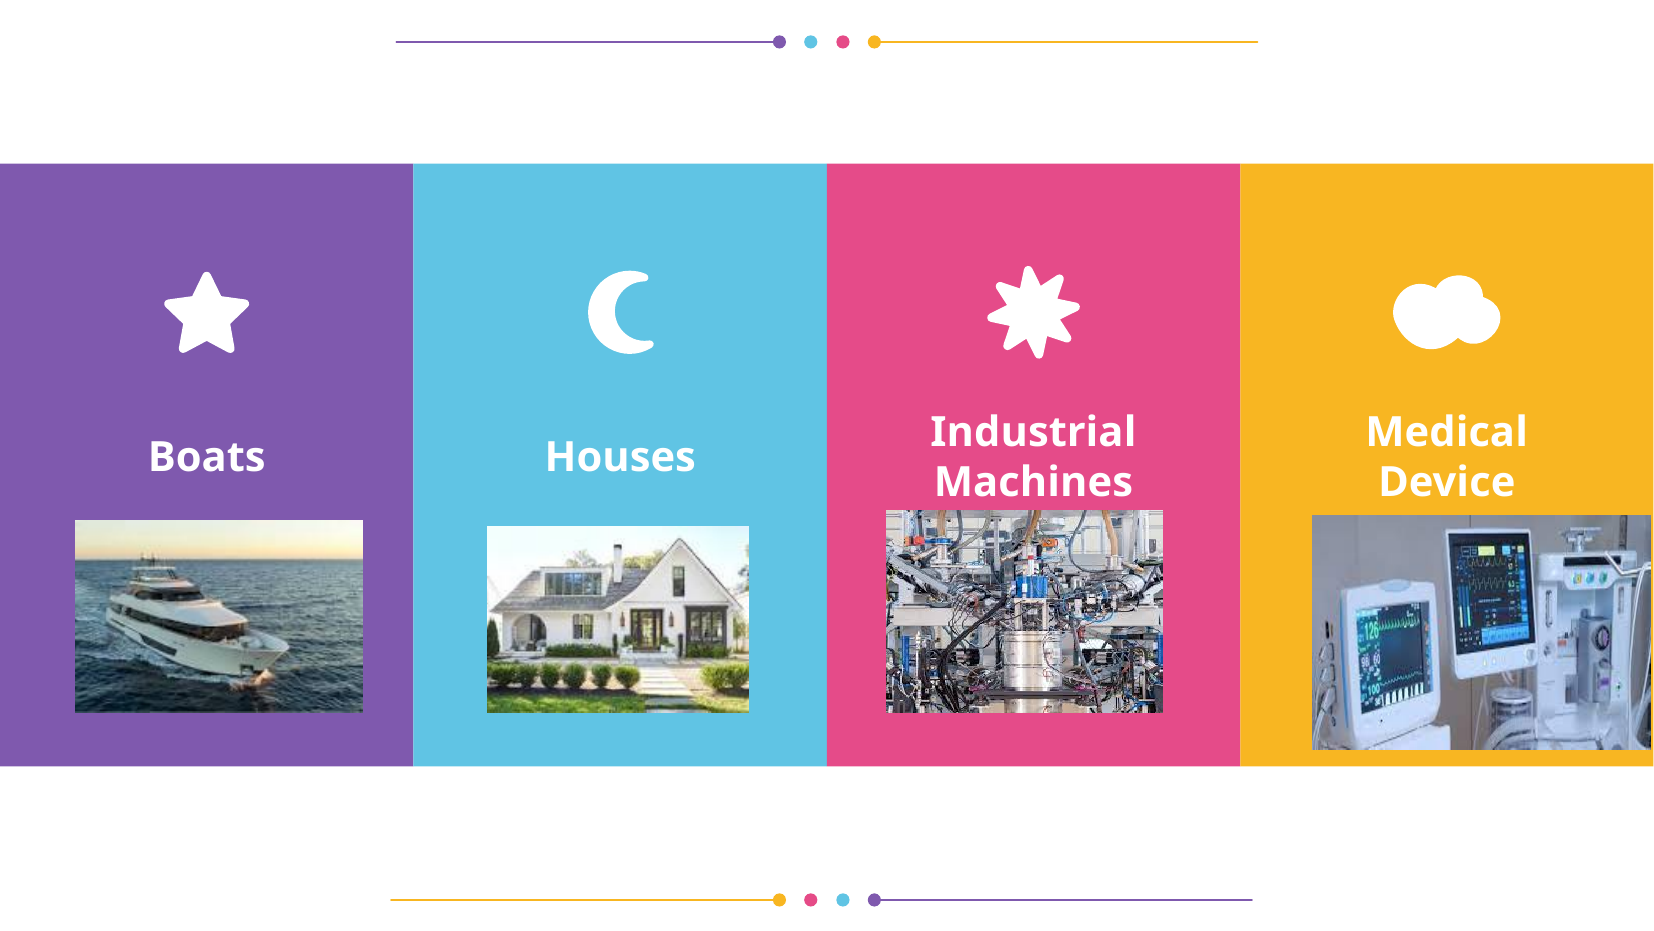

# Boats
Houses
Industrial Machines
Medical Device